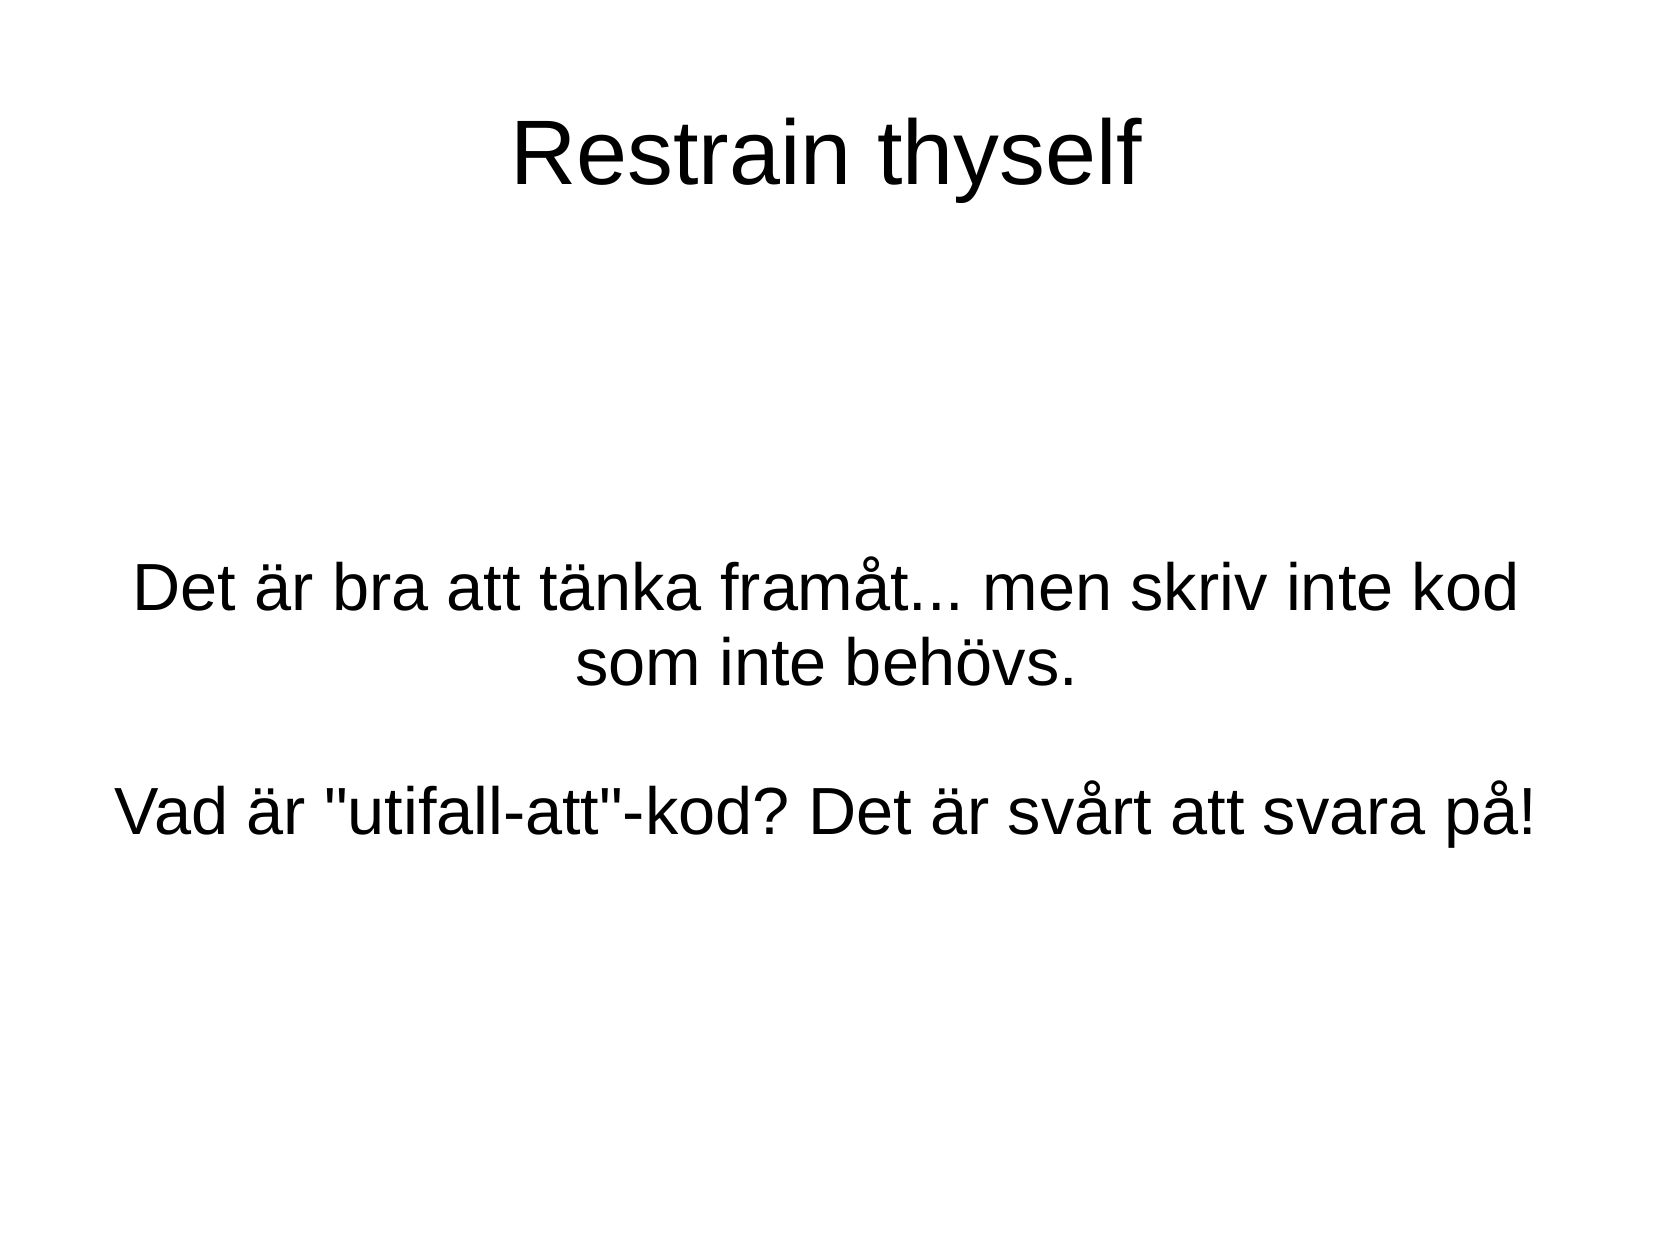

# Restrain thyself
Det är bra att tänka framåt... men skriv inte kod som inte behövs.
Vad är "utifall-att"-kod? Det är svårt att svara på!